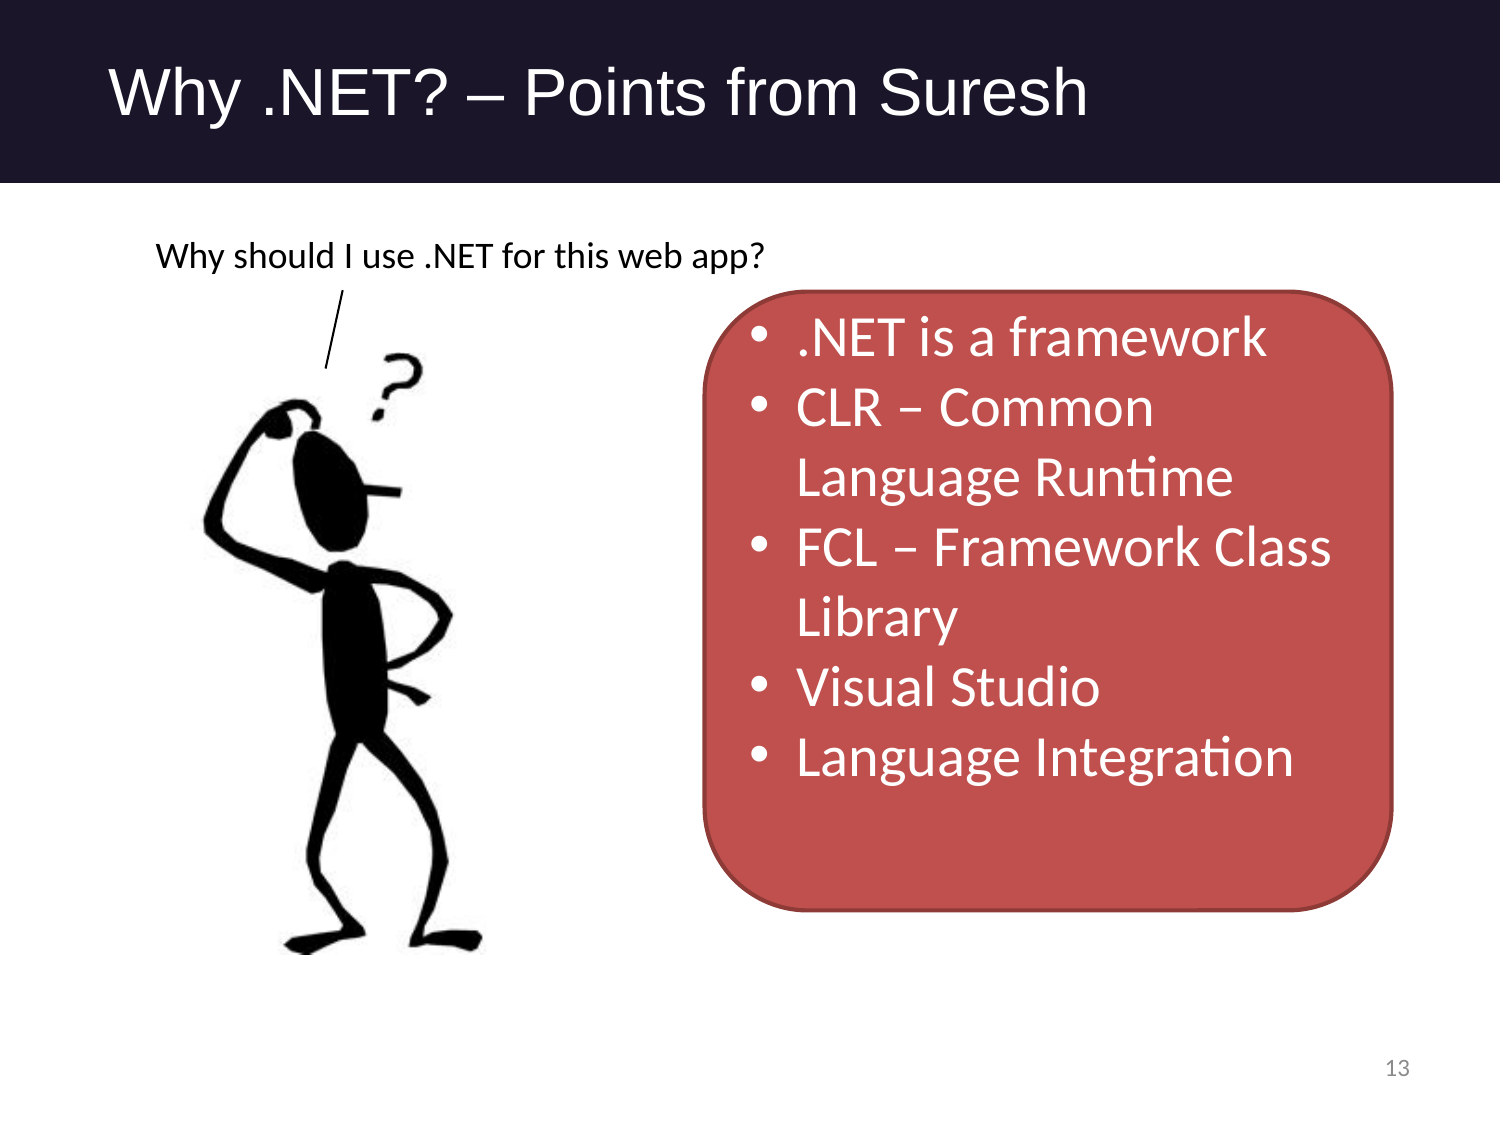

Why .NET? – Points from Suresh
Why should I use .NET for this web app?
#
.NET is a framework
CLR – Common Language Runtime
FCL – Framework Class Library
Visual Studio
Language Integration